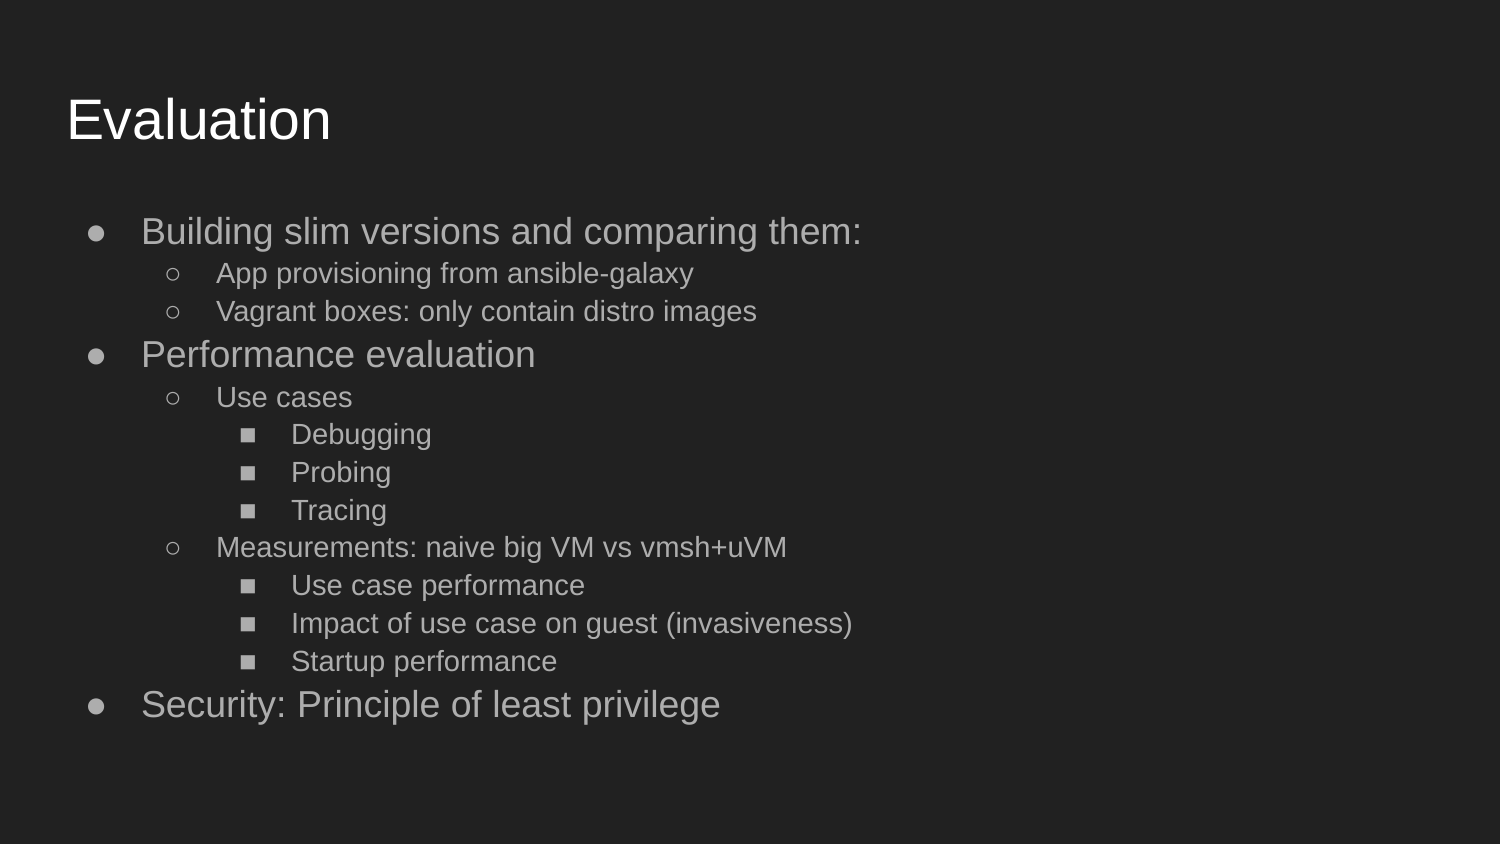

# Evaluation
Building slim versions and comparing them:
App provisioning from ansible-galaxy
Vagrant boxes: only contain distro images
Performance evaluation
Use cases
Debugging
Probing
Tracing
Measurements: naive big VM vs vmsh+uVM
Use case performance
Impact of use case on guest (invasiveness)
Startup performance
Security: Principle of least privilege